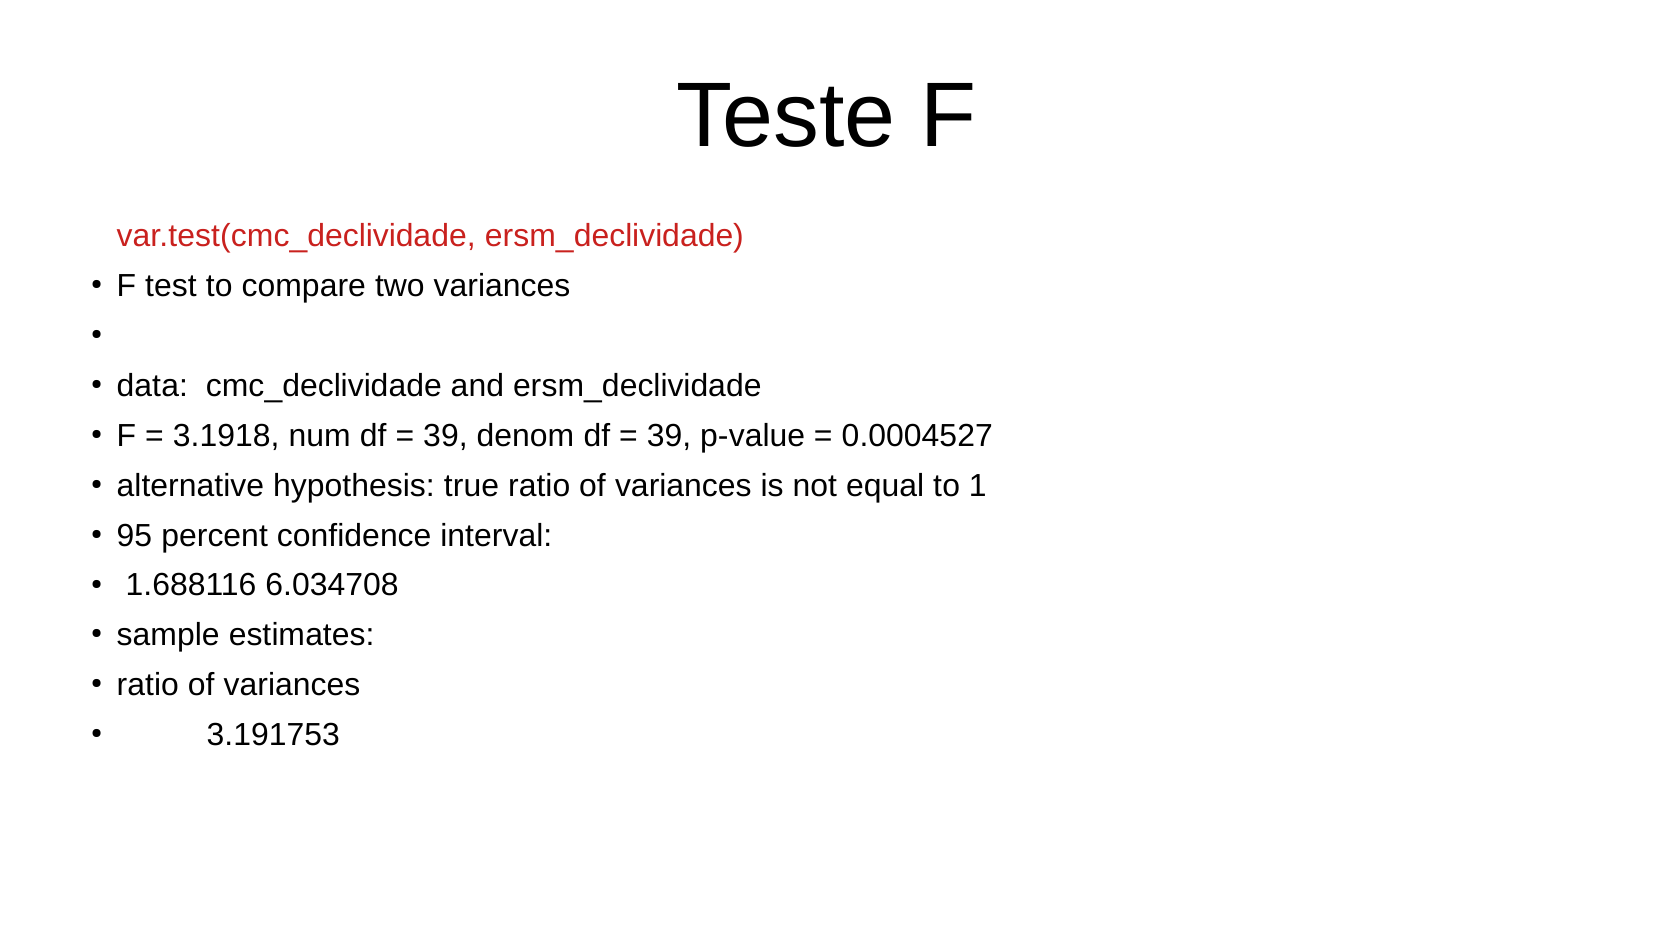

# Teste F
var.test(cmc_declividade, ersm_declividade)
F test to compare two variances
data: cmc_declividade and ersm_declividade
F = 3.1918, num df = 39, denom df = 39, p-value = 0.0004527
alternative hypothesis: true ratio of variances is not equal to 1
95 percent confidence interval:
 1.688116 6.034708
sample estimates:
ratio of variances
 3.191753